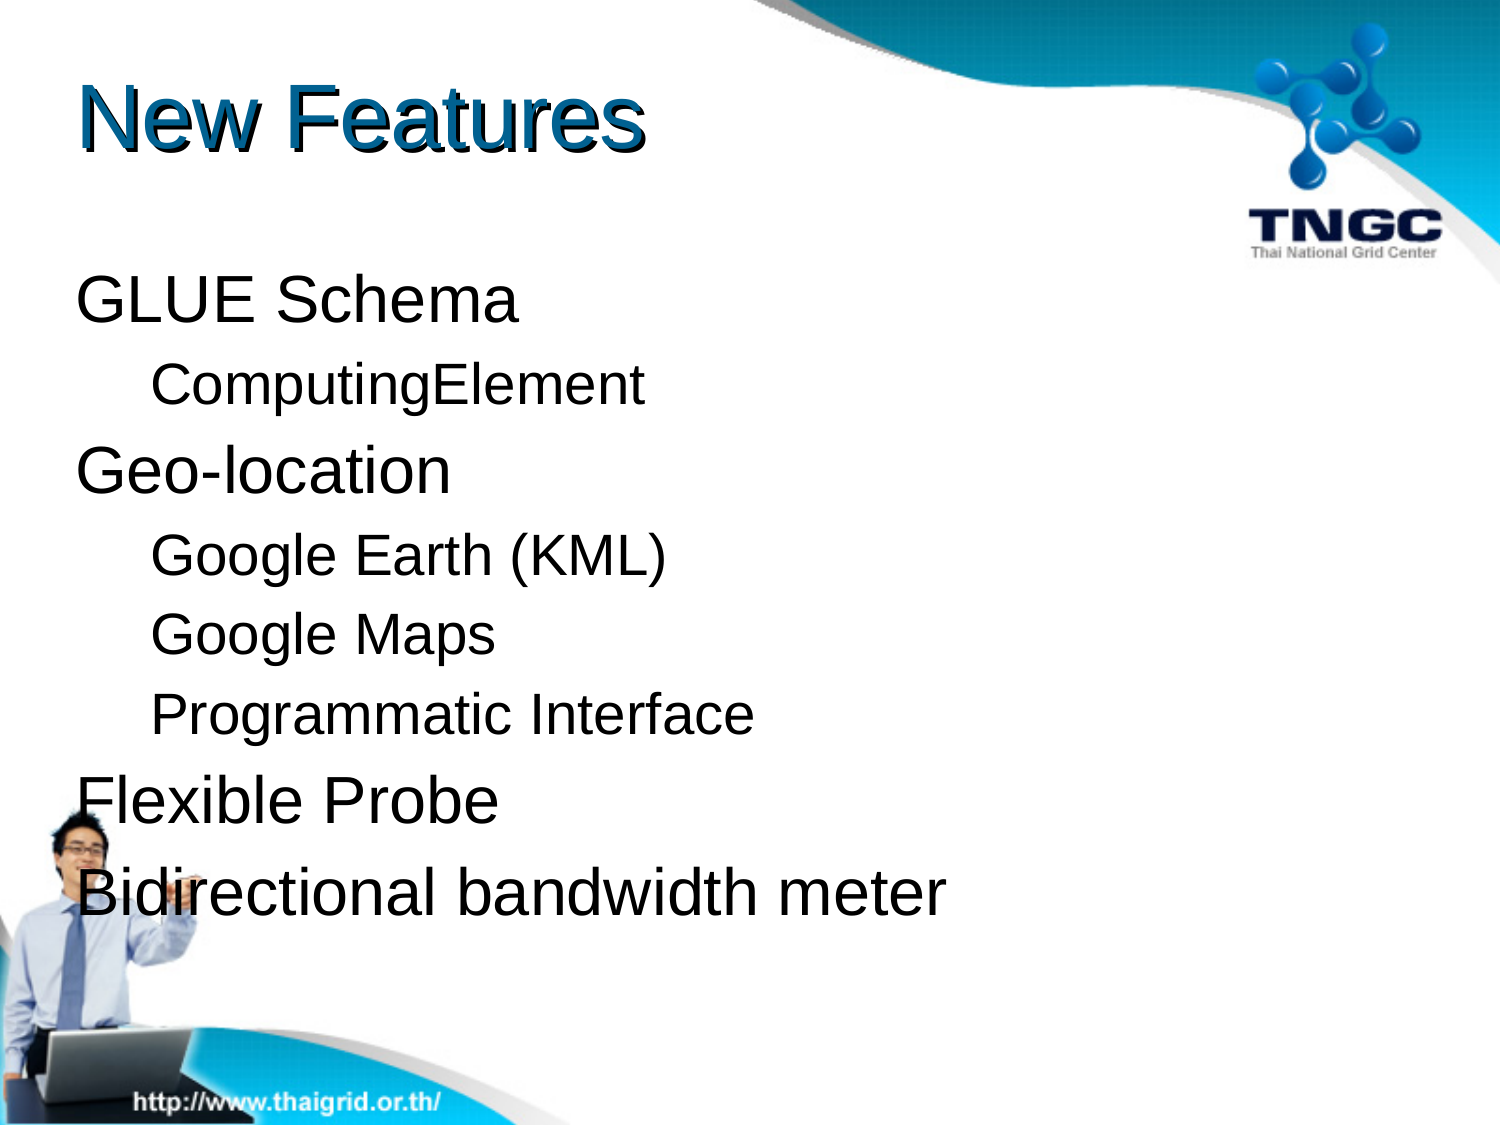

# New Features
GLUE Schema
ComputingElement
Geo-location
Google Earth (KML)
Google Maps
Programmatic Interface
Flexible Probe
Bidirectional bandwidth meter